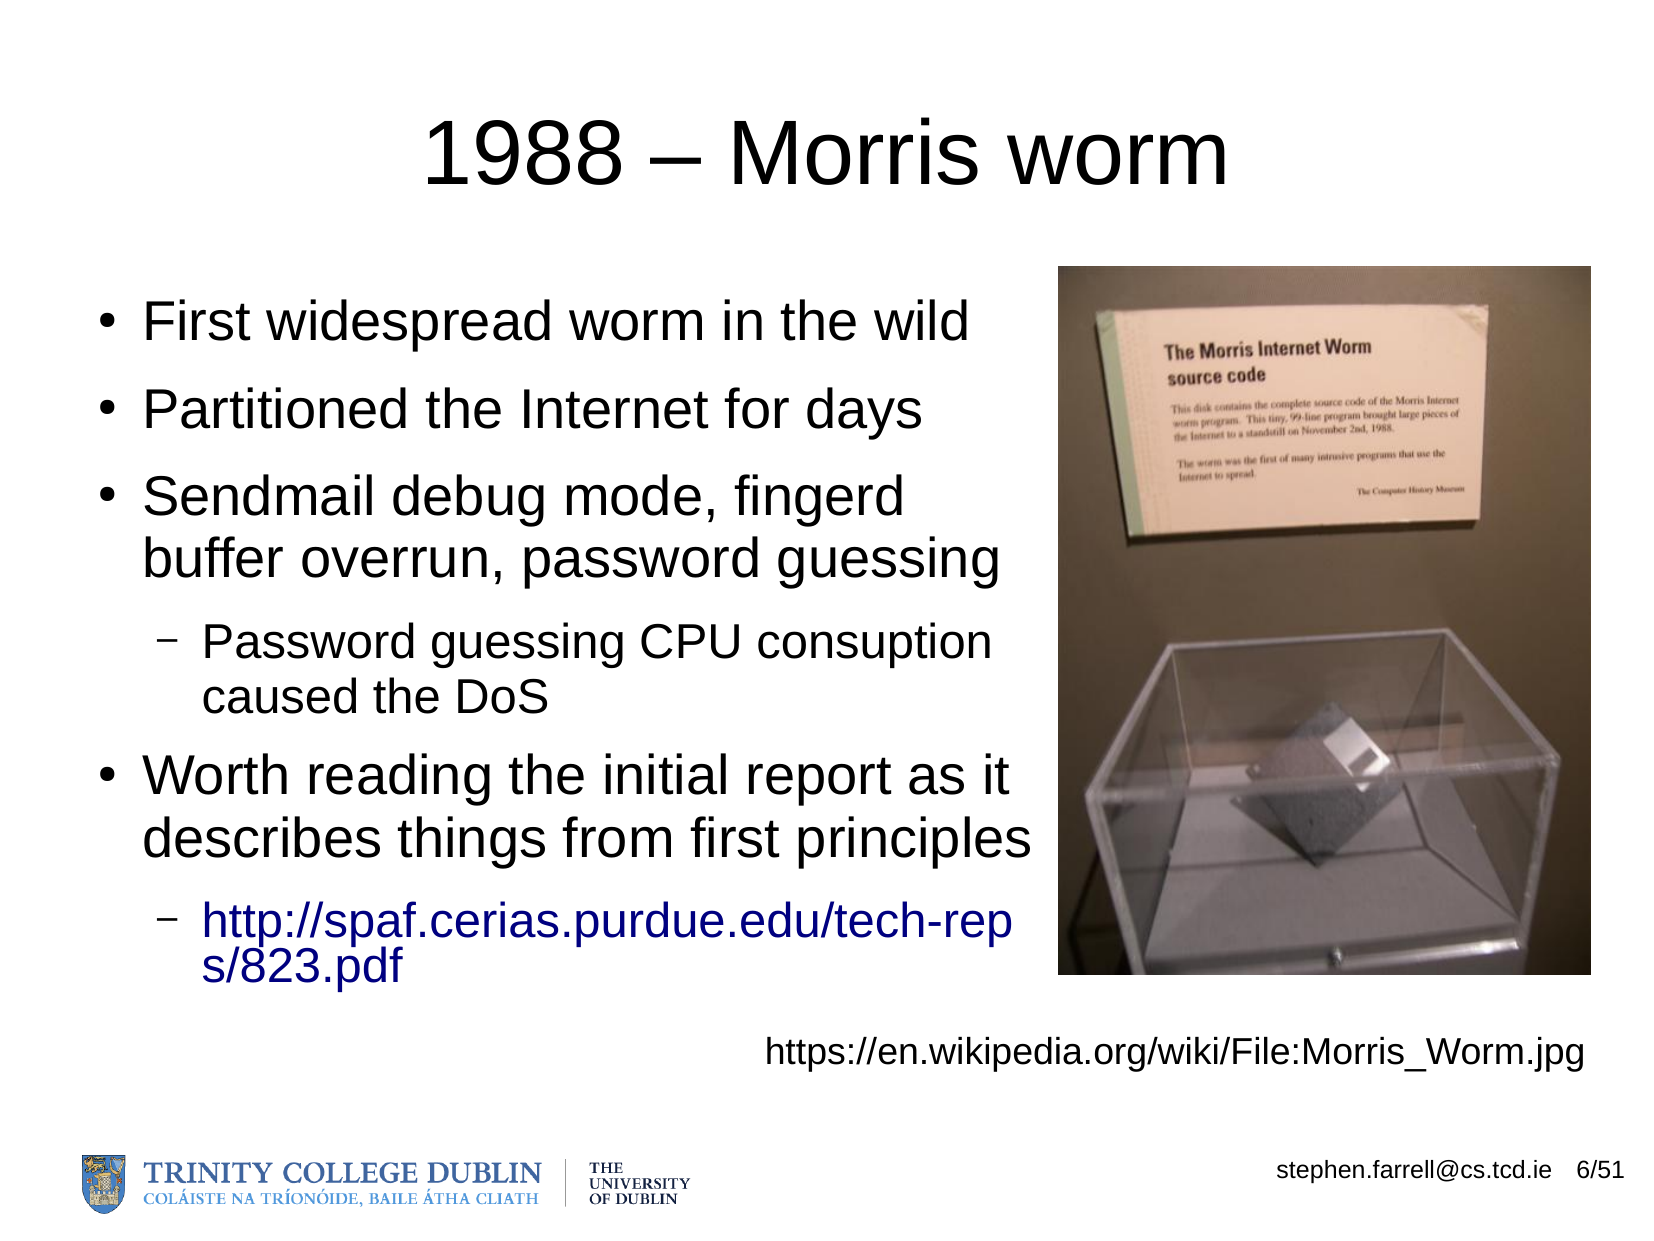

# 1988 – Morris worm
First widespread worm in the wild
Partitioned the Internet for days
Sendmail debug mode, fingerd buffer overrun, password guessing
Password guessing CPU consuption caused the DoS
Worth reading the initial report as it describes things from first principles
http://spaf.cerias.purdue.edu/tech-reps/823.pdf
https://en.wikipedia.org/wiki/File:Morris_Worm.jpg